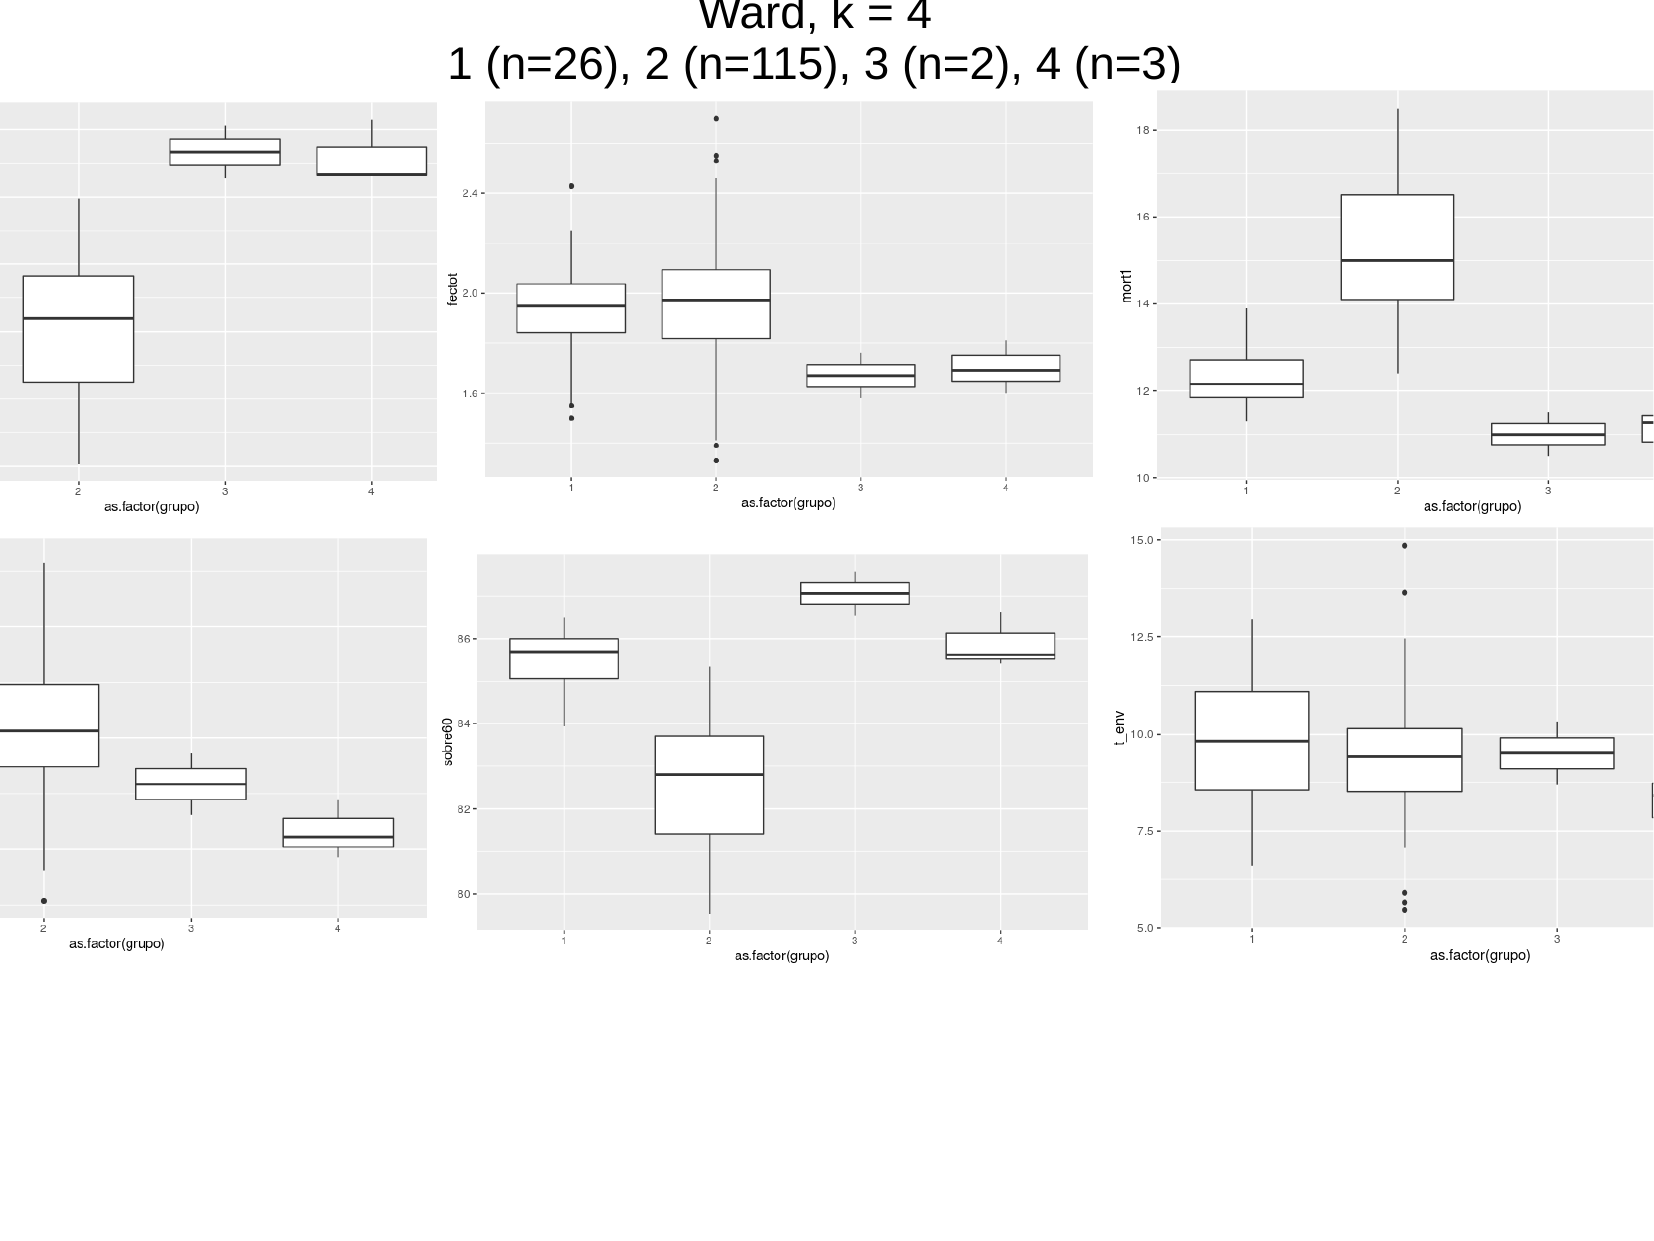

# Ward, k = 4 1 (n=26), 2 (n=115), 3 (n=2), 4 (n=3)